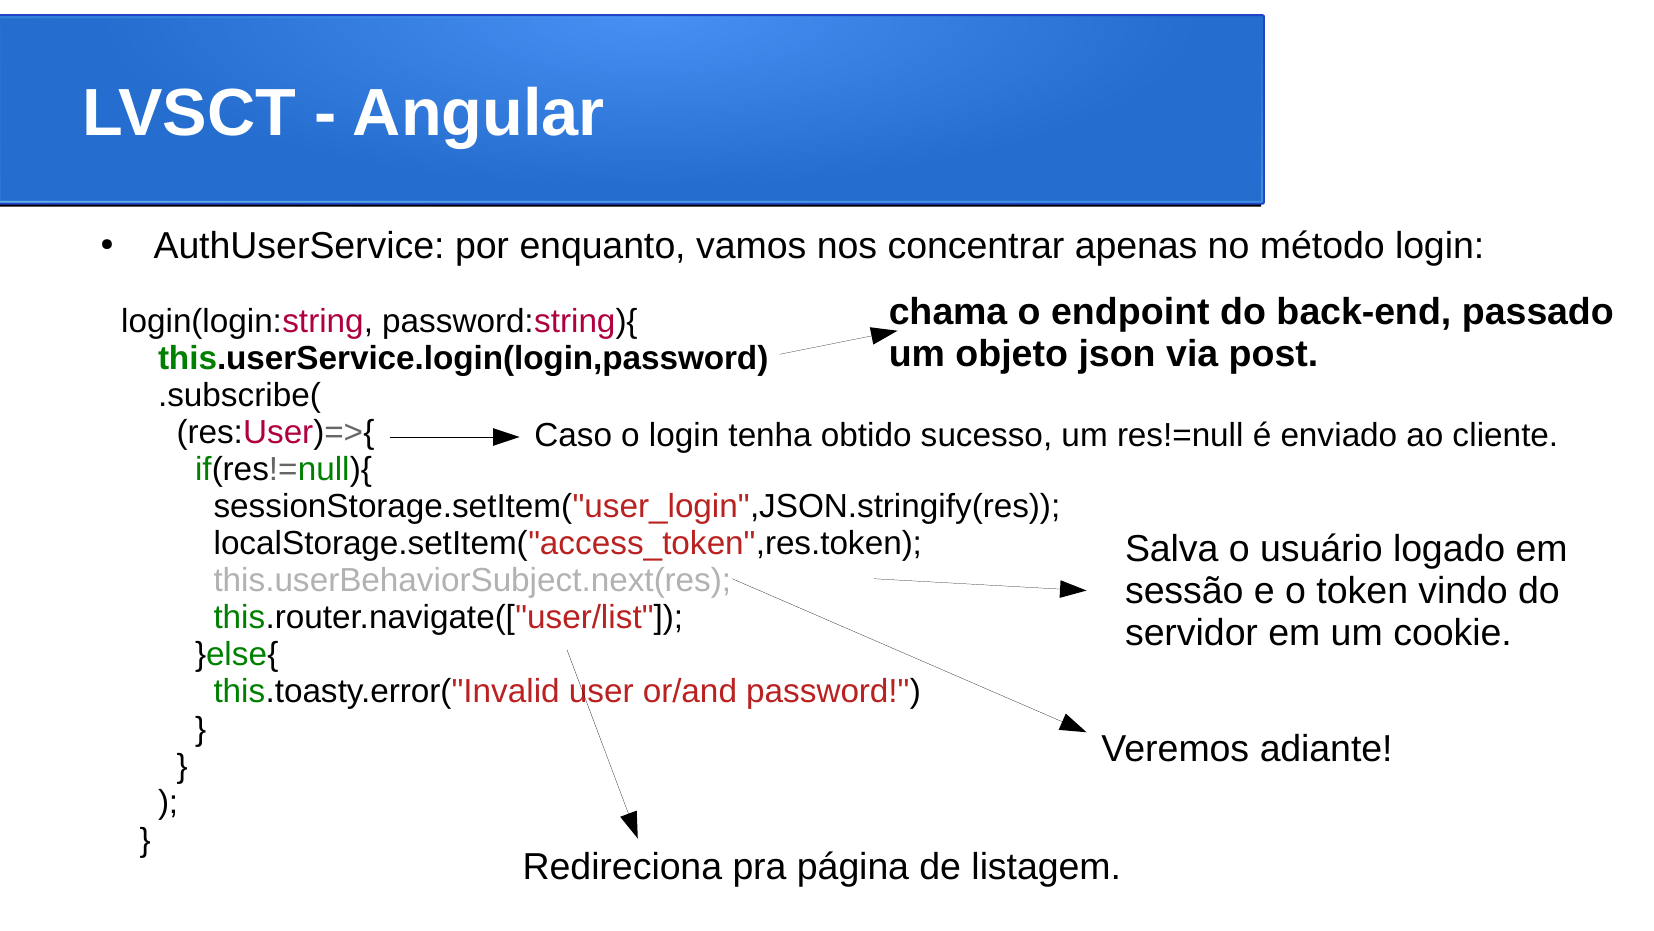

# LVSCT - Angular
AuthUserService: por enquanto, vamos nos concentrar apenas no método login:
chama o endpoint do back-end, passado
um objeto json via post.
login(login:string, password:string){
 this.userService.login(login,password)
 .subscribe(
 (res:User)=>{
 if(res!=null){
 sessionStorage.setItem("user_login",JSON.stringify(res));
 localStorage.setItem("access_token",res.token);
 this.userBehaviorSubject.next(res);
 this.router.navigate(["user/list"]);
 }else{
 this.toasty.error("Invalid user or/and password!")
 }
 }
 );
 }
Caso o login tenha obtido sucesso, um res!=null é enviado ao cliente.
Salva o usuário logado em
sessão e o token vindo do
servidor em um cookie.
Veremos adiante!
Redireciona pra página de listagem.